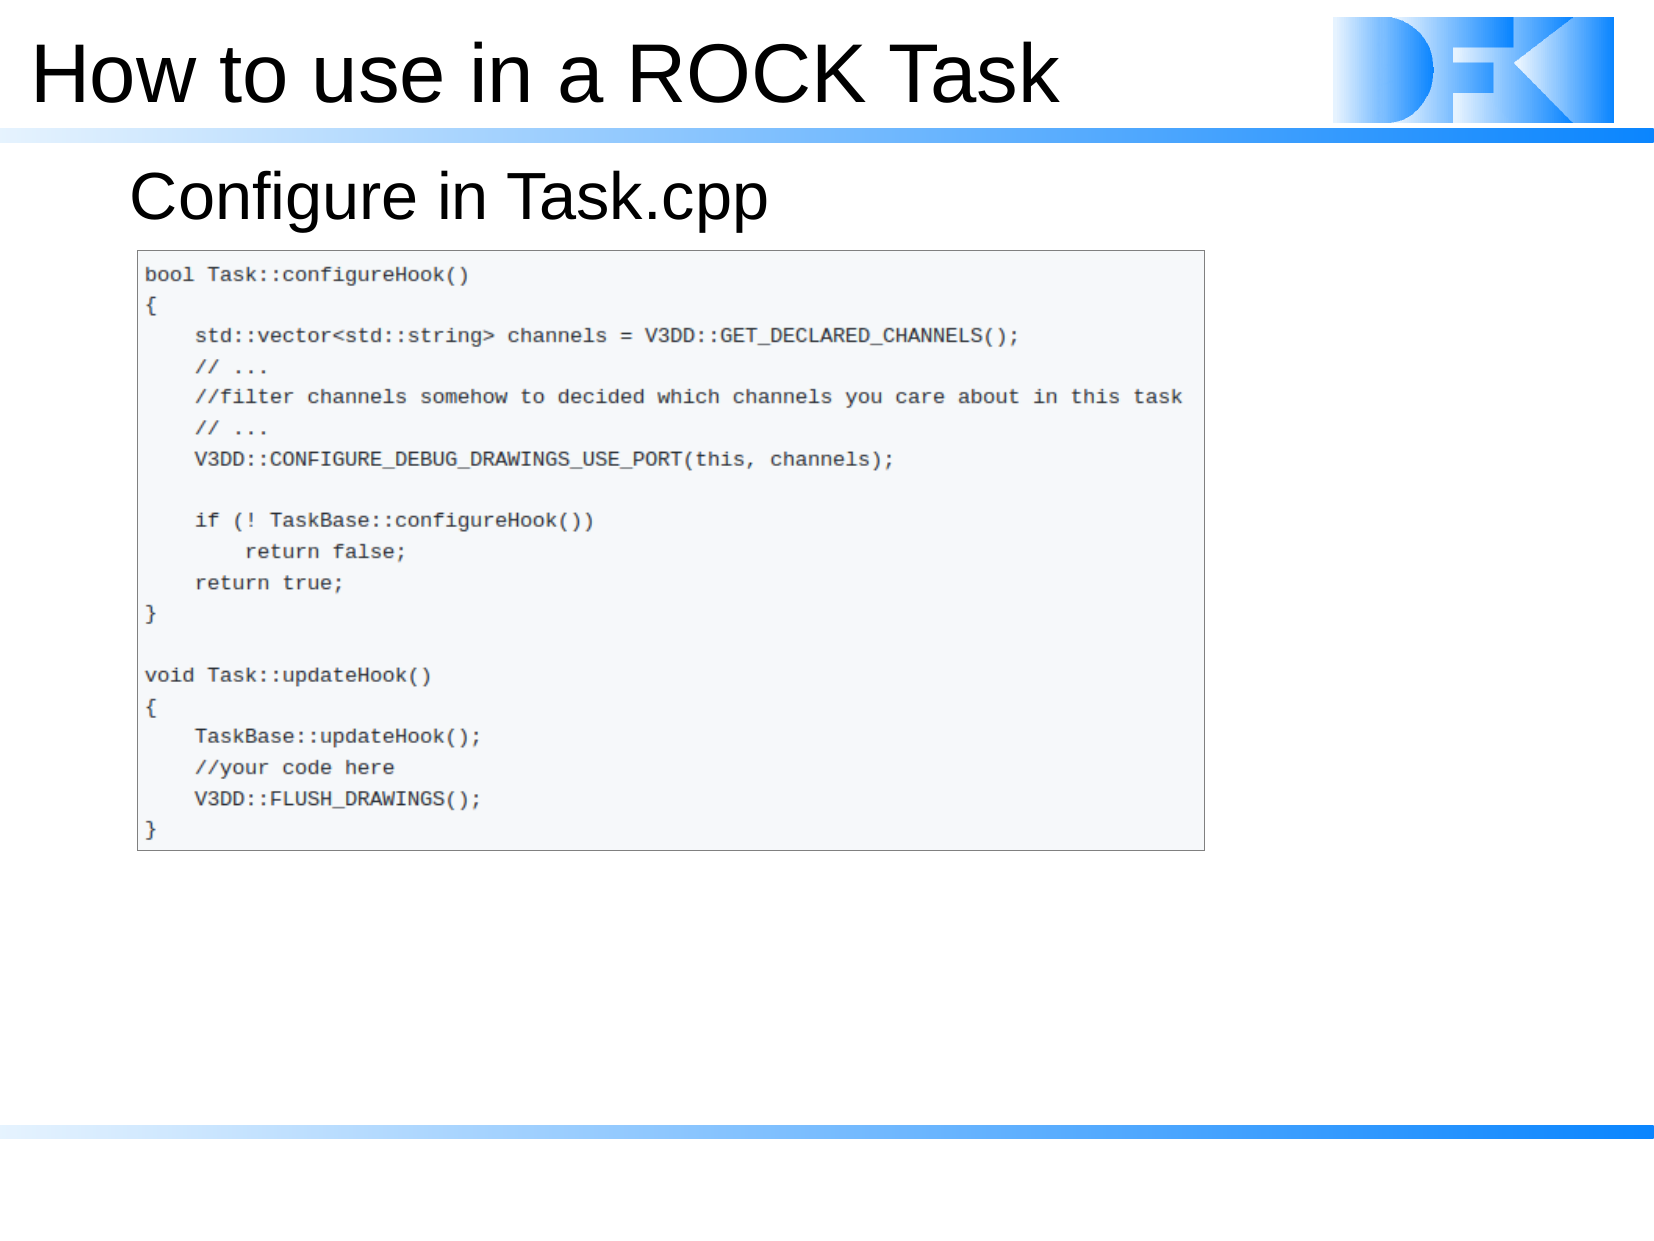

# How to use in a ROCK Task
Configure in Task.cpp